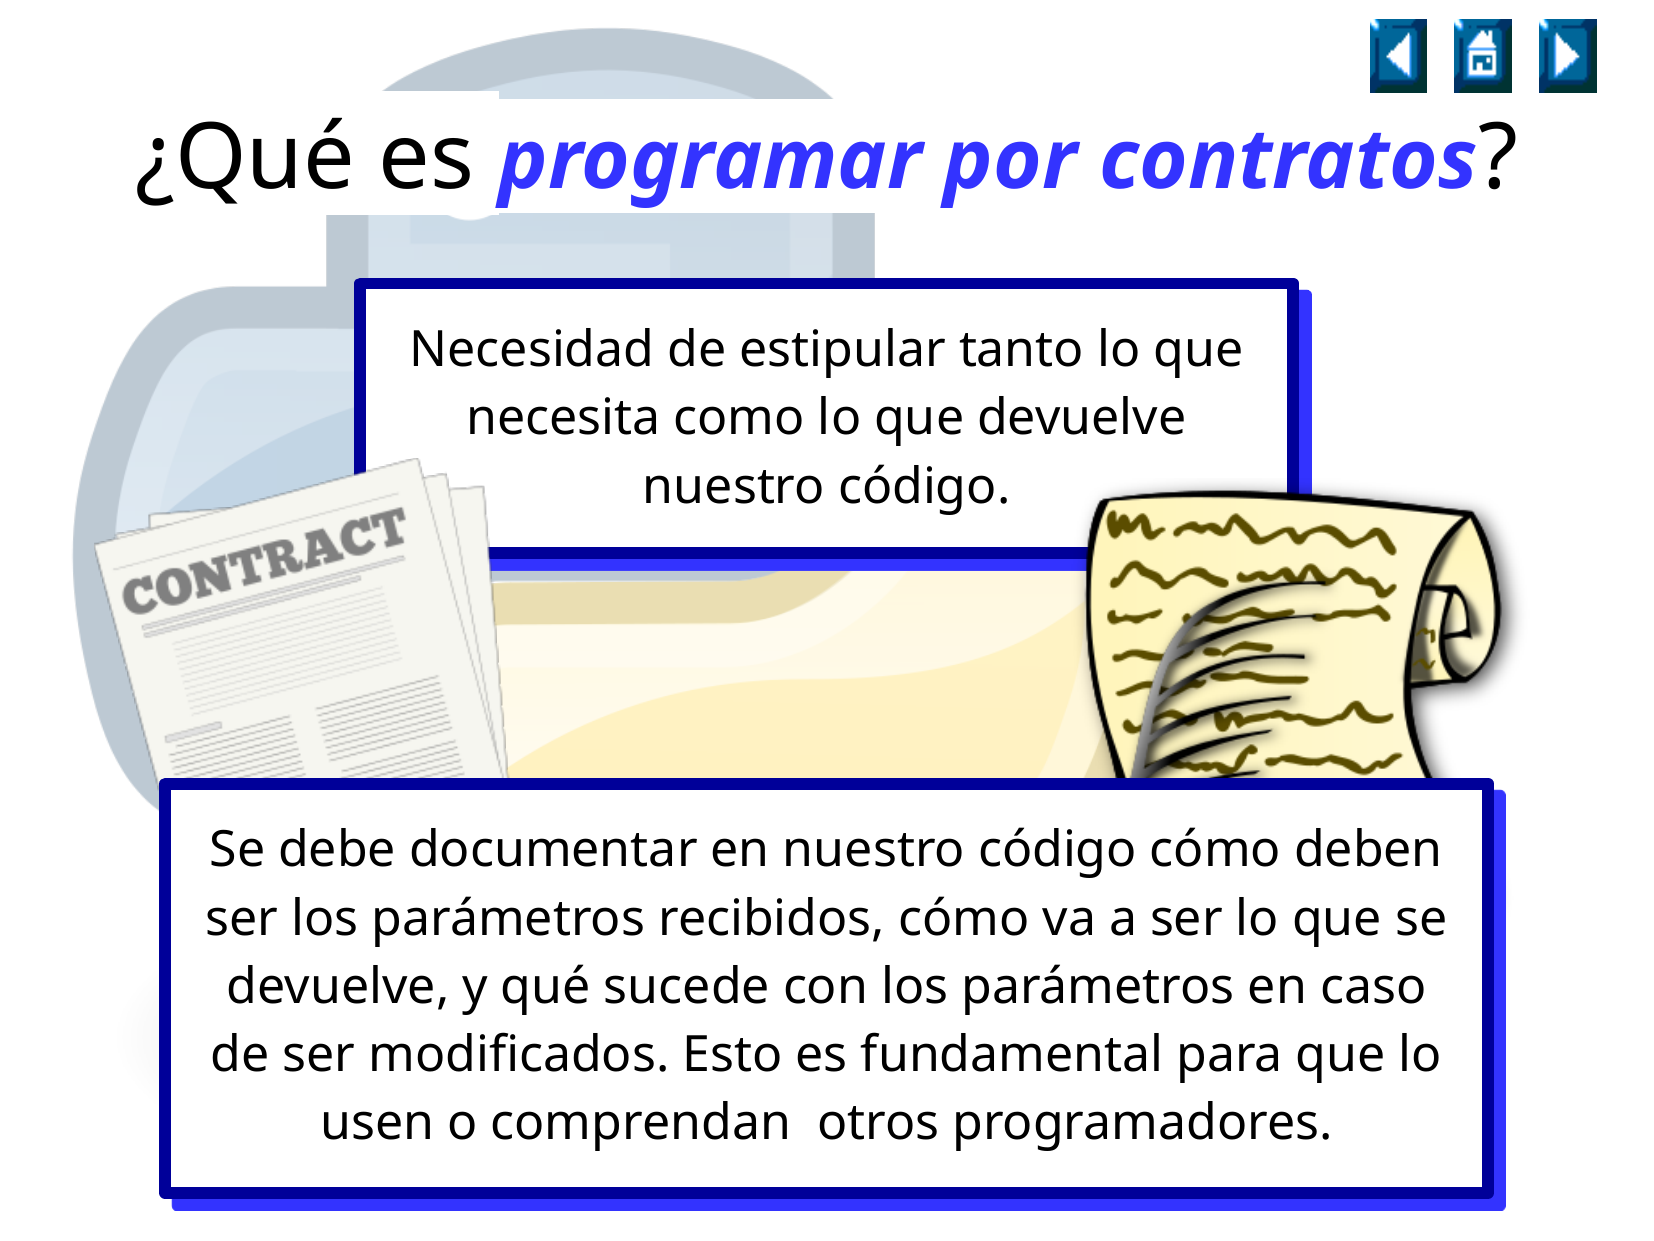

# ¿Qué es programar por contratos?
Necesidad de estipular tanto lo que necesita como lo que devuelve nuestro código.
Se debe documentar en nuestro código cómo deben ser los parámetros recibidos, cómo va a ser lo que se devuelve, y qué sucede con los parámetros en caso de ser modificados. Esto es fundamental para que lo usen o comprendan otros programadores.